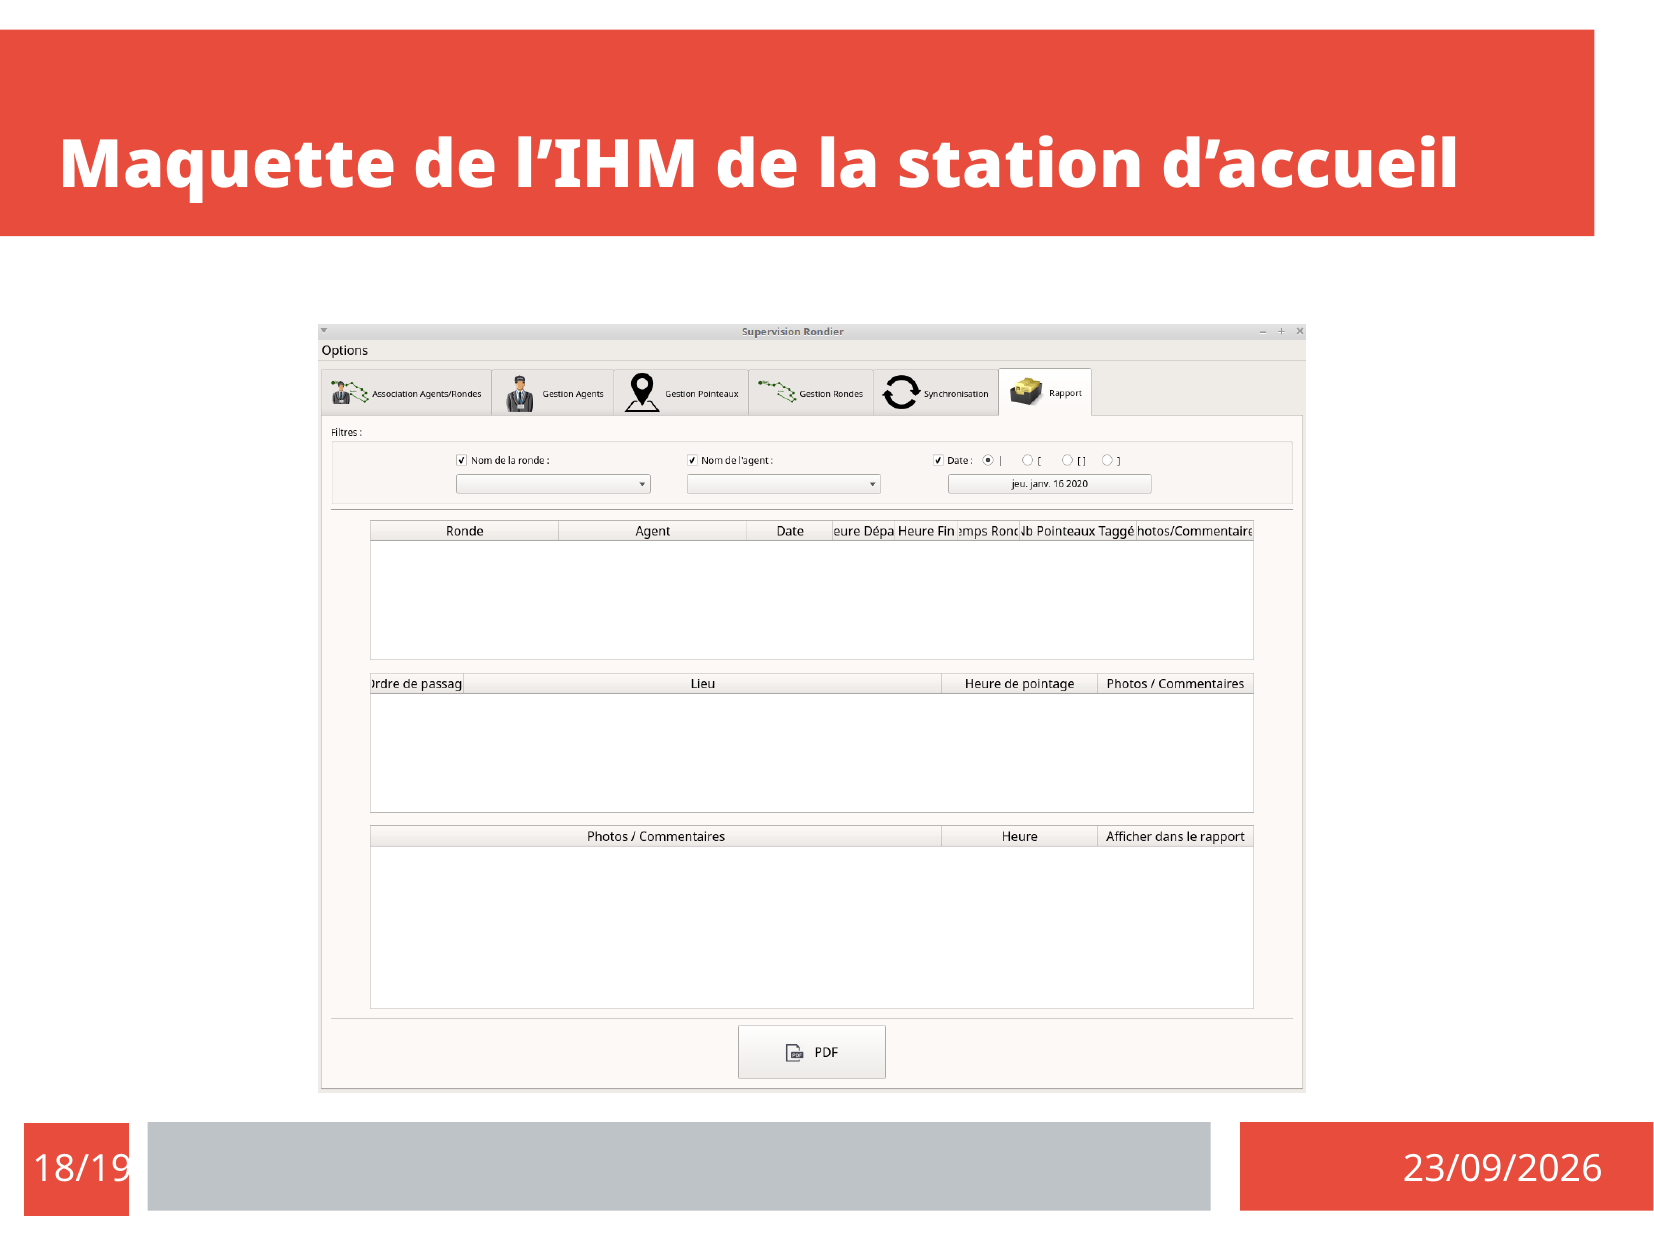

# Maquette de l’IHM de la station d’accueil
18